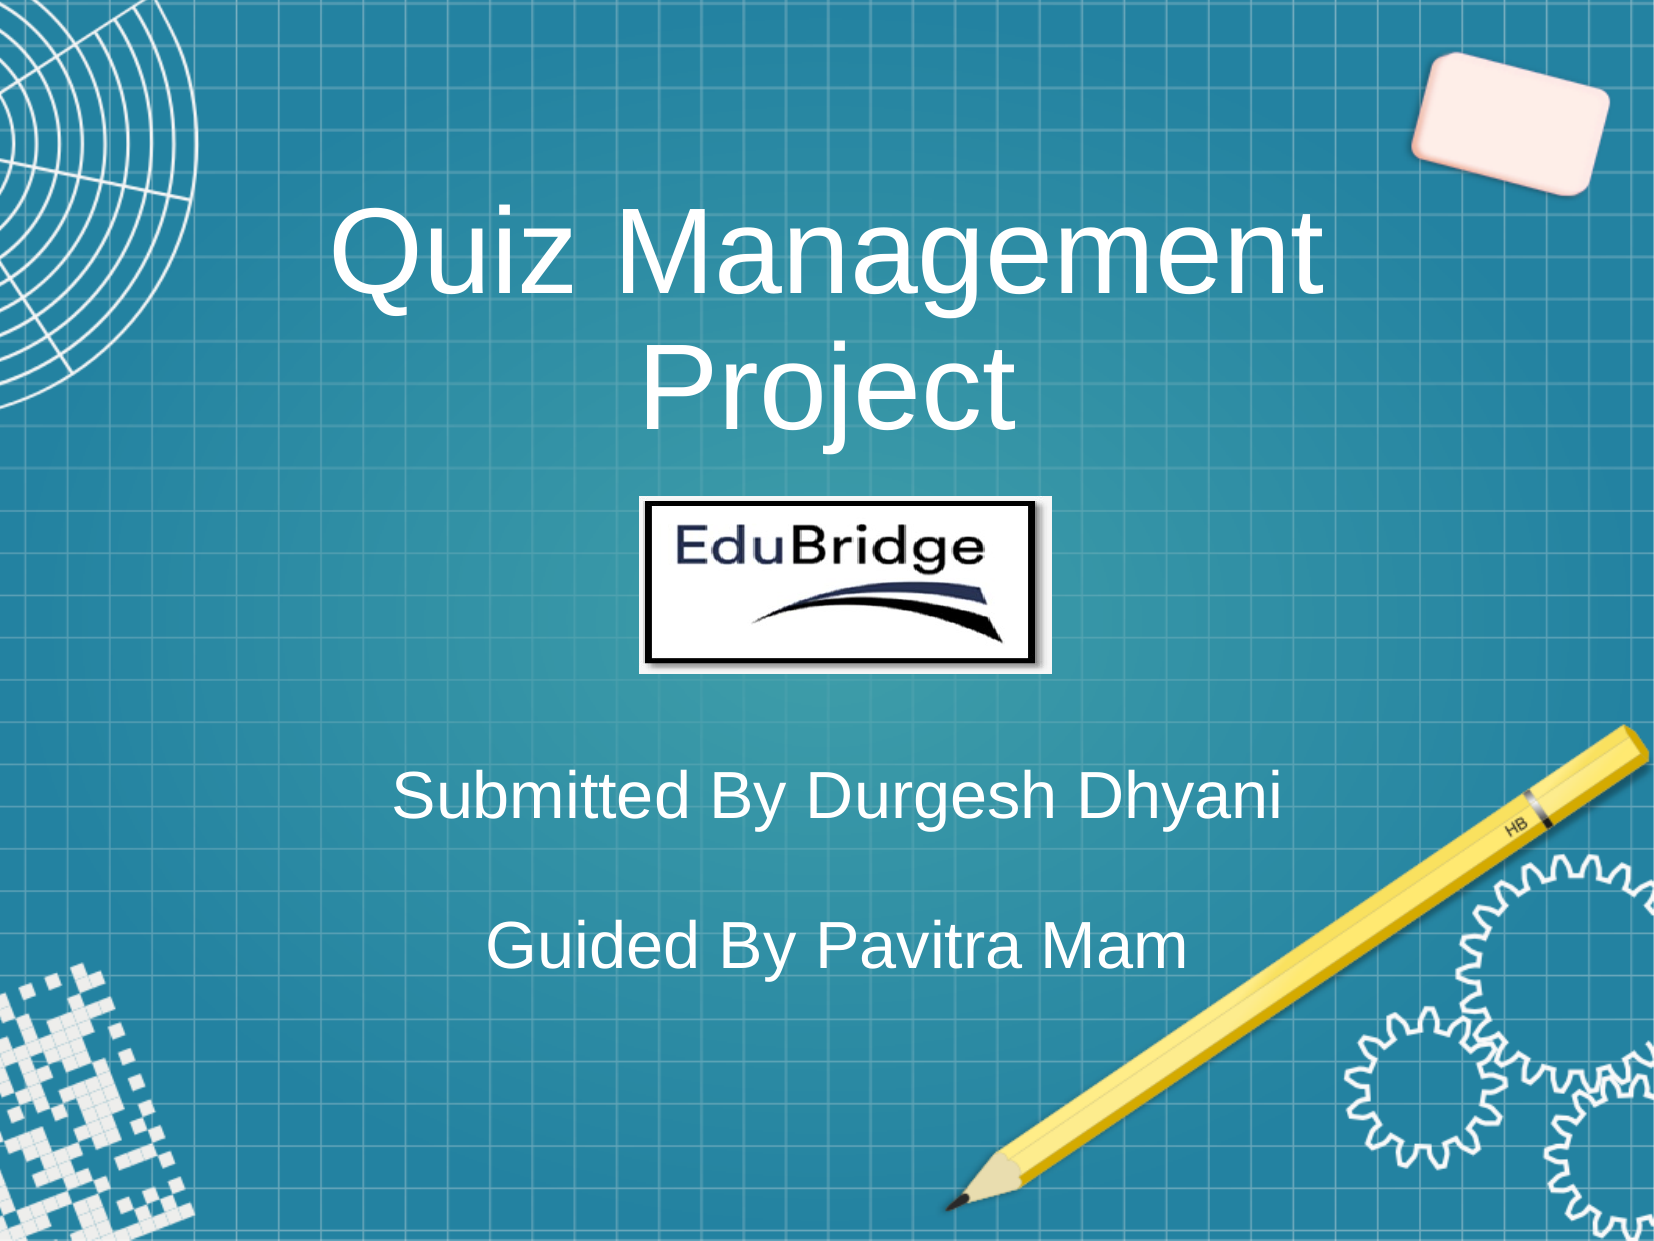

# Quiz Management Project
Submitted By Durgesh Dhyani
Guided By Pavitra Mam